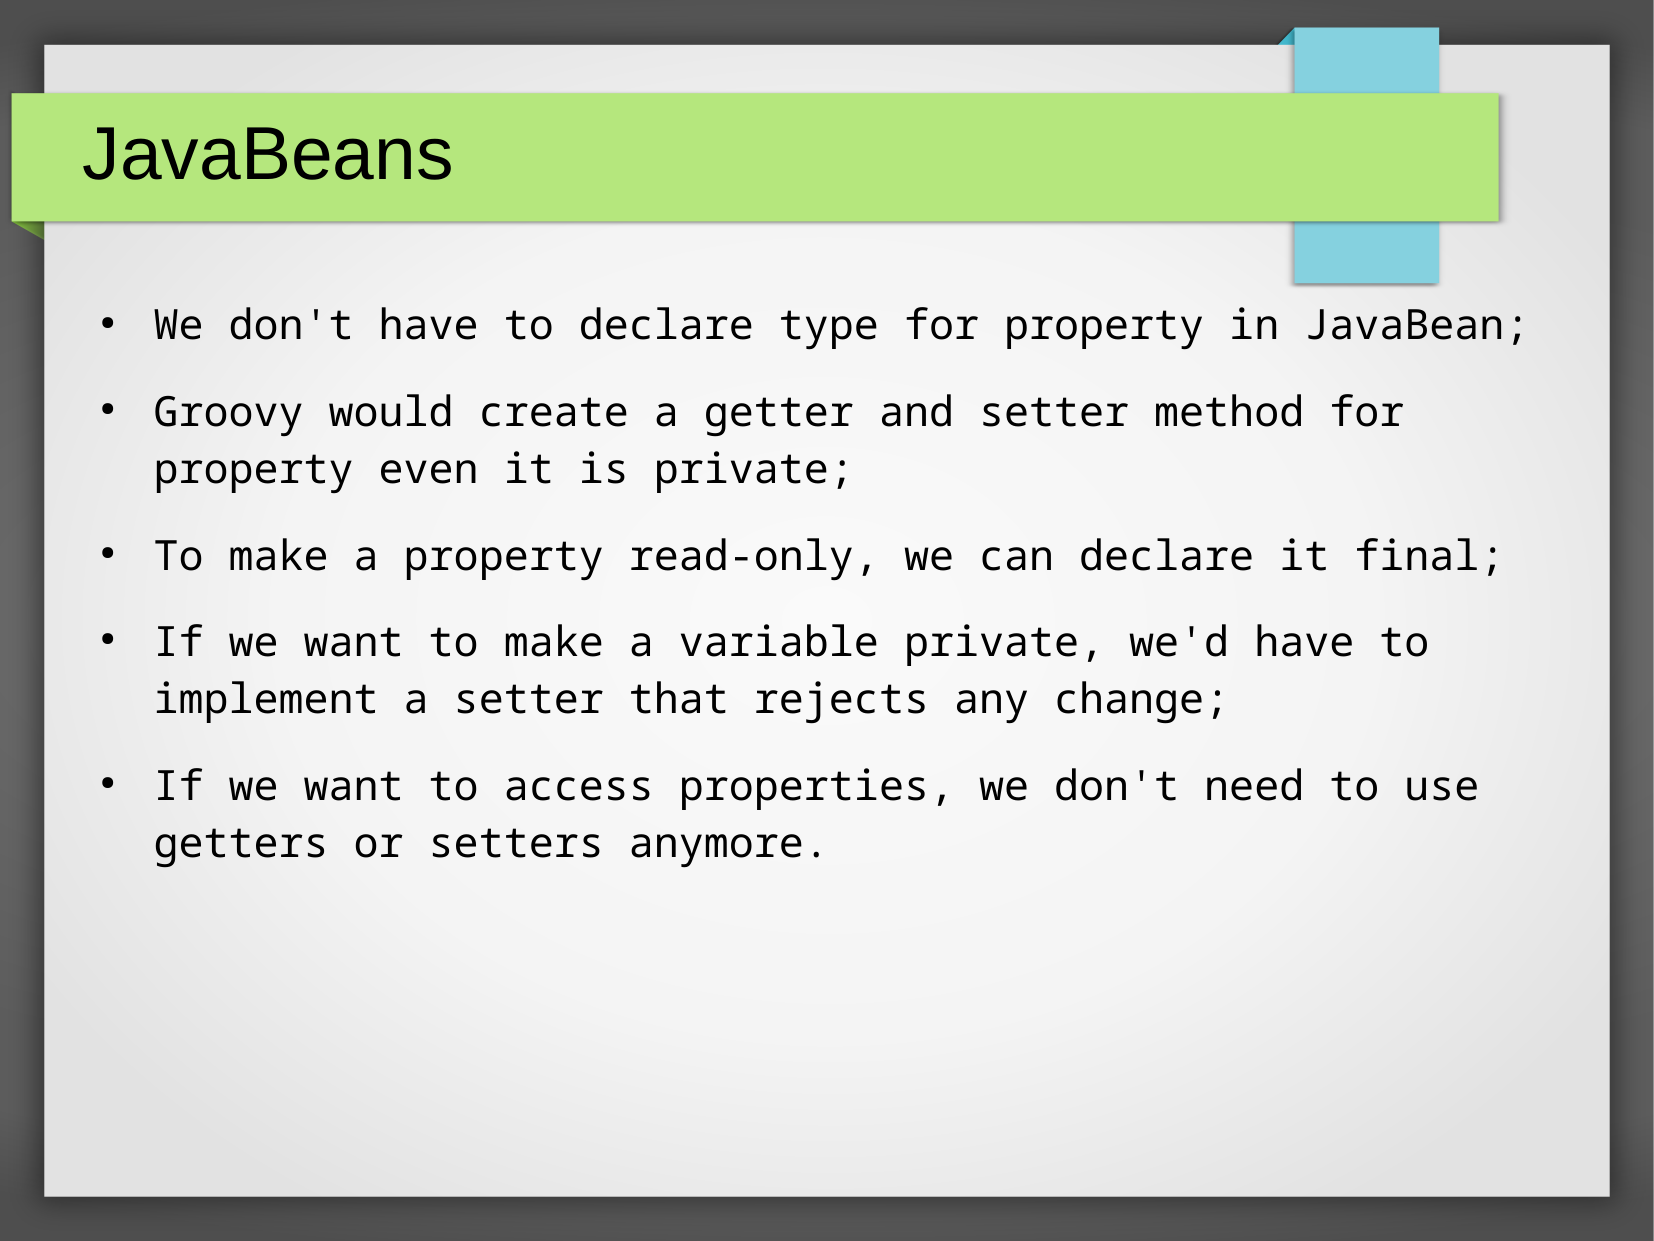

# JavaBeans
We don't have to declare type for property in JavaBean;
Groovy would create a getter and setter method for property even it is private;
To make a property read-only, we can declare it final;
If we want to make a variable private, we'd have to implement a setter that rejects any change;
If we want to access properties, we don't need to use getters or setters anymore.